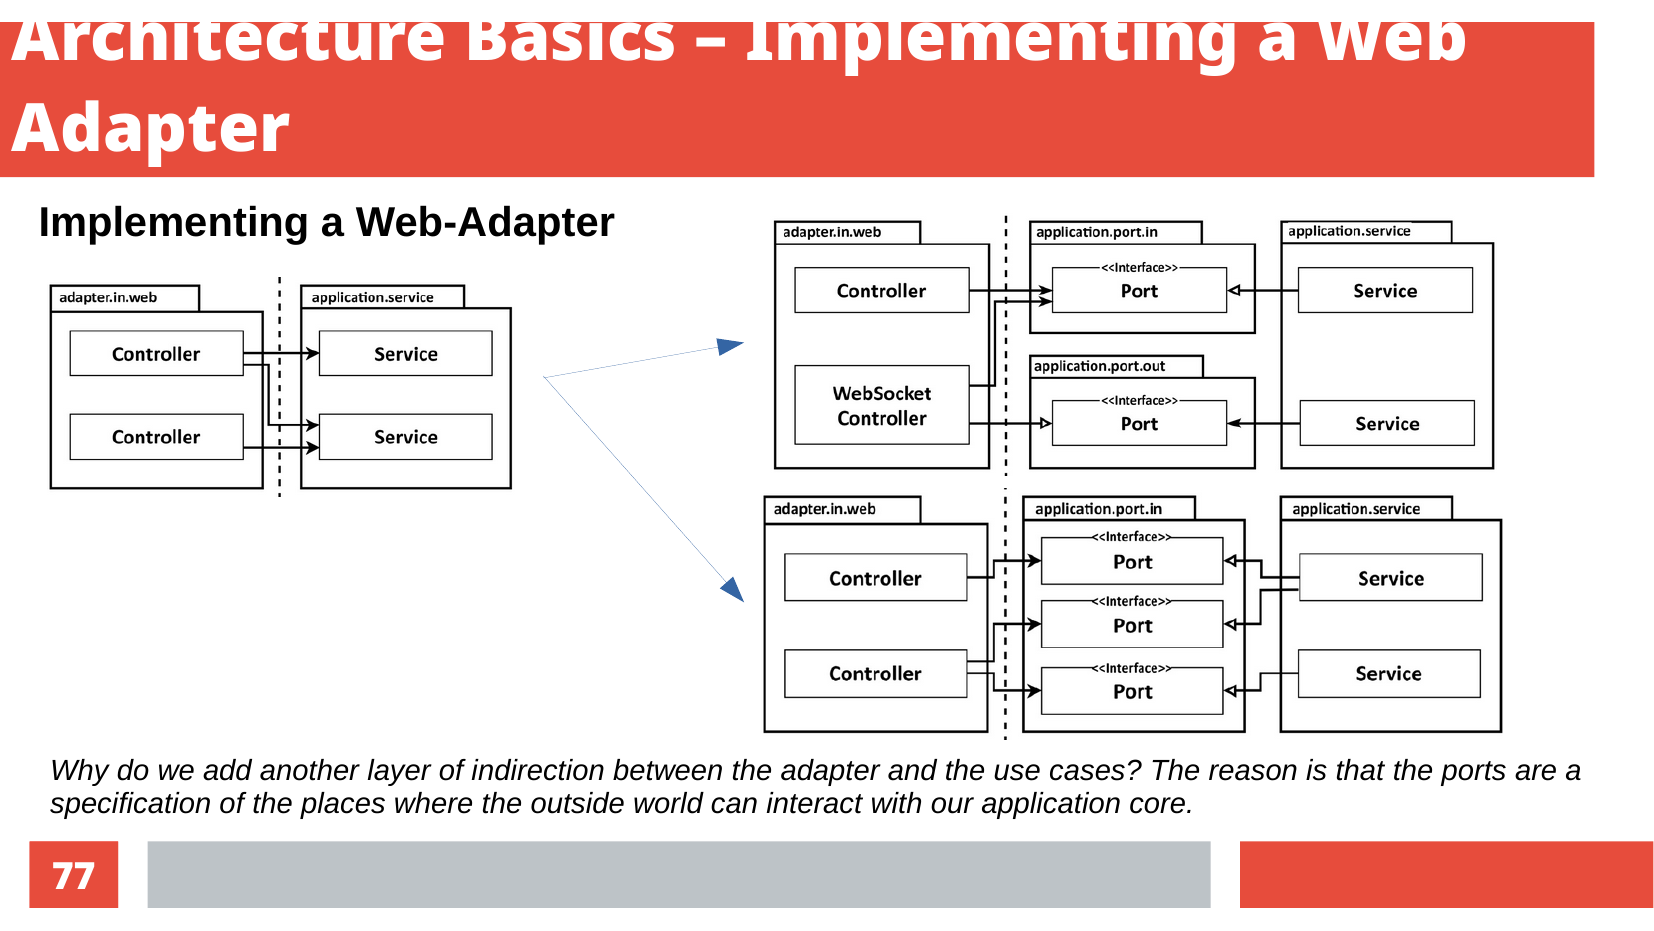

# Architecture Basics – Implementing a Web Adapter
Implementing a Web-Adapter
Why do we add another layer of indirection between the adapter and the use cases? The reason is that the ports are a specification of the places where the outside world can interact with our application core.
77